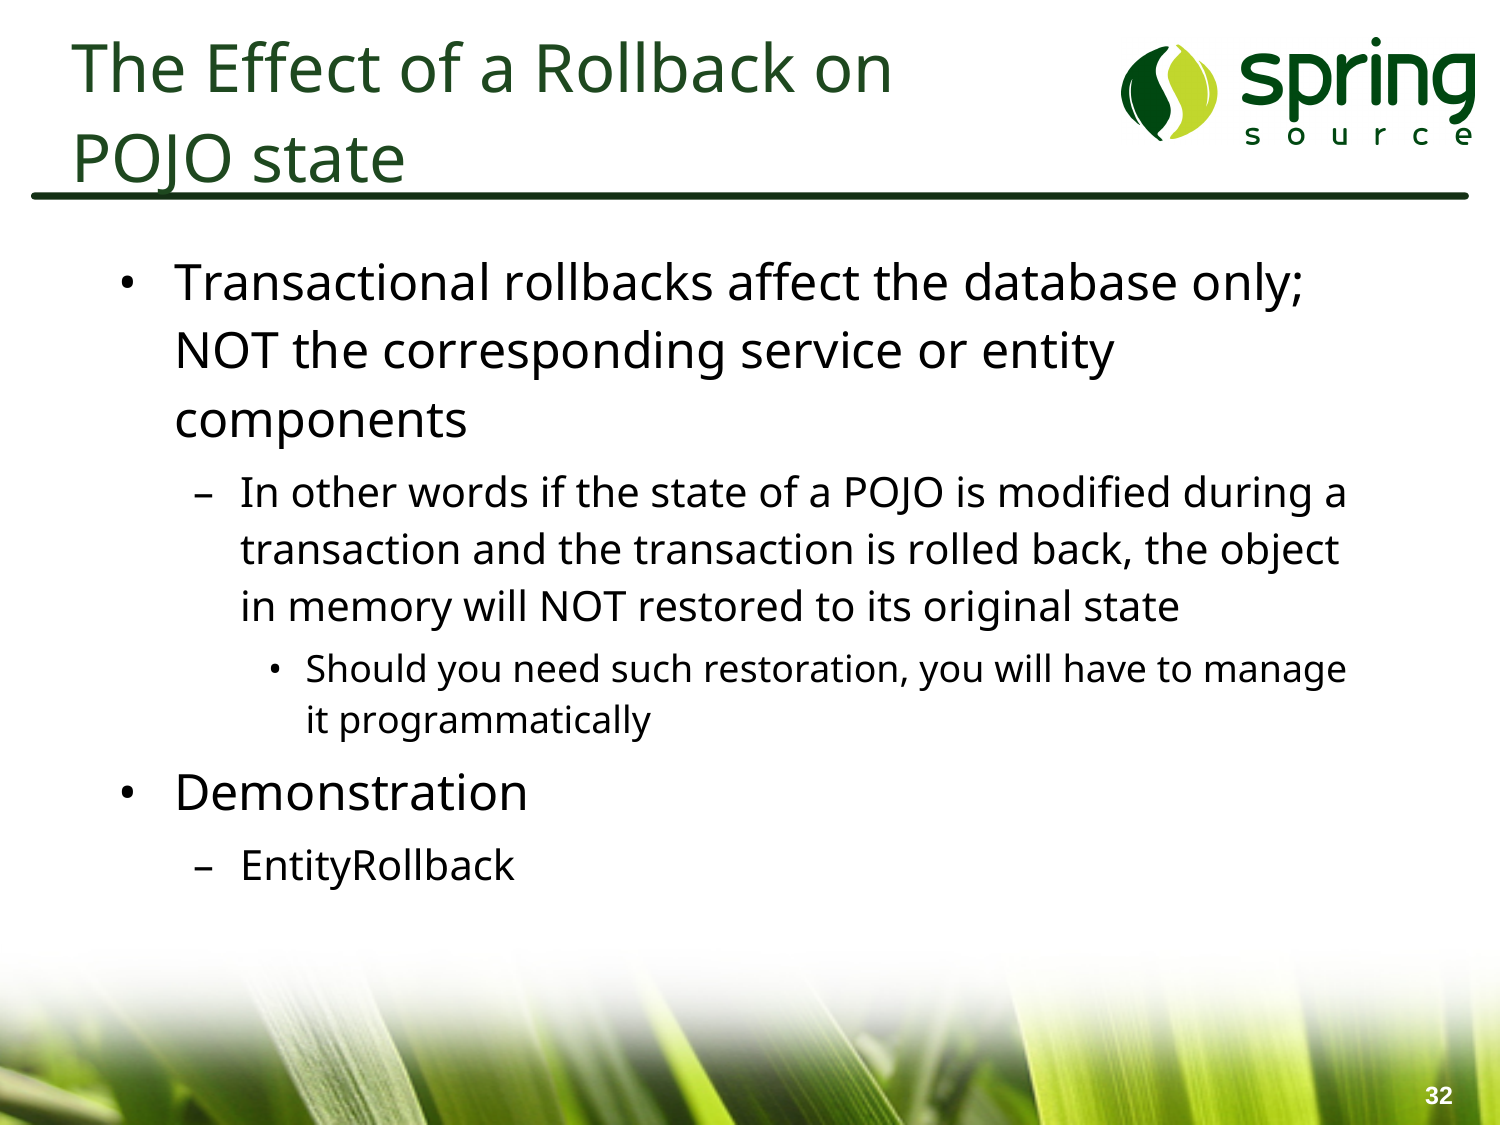

# The Effect of a Rollback on POJO state
Transactional rollbacks affect the database only; NOT the corresponding service or entity components
In other words if the state of a POJO is modified during a transaction and the transaction is rolled back, the object in memory will NOT restored to its original state
Should you need such restoration, you will have to manage it programmatically
Demonstration
EntityRollback